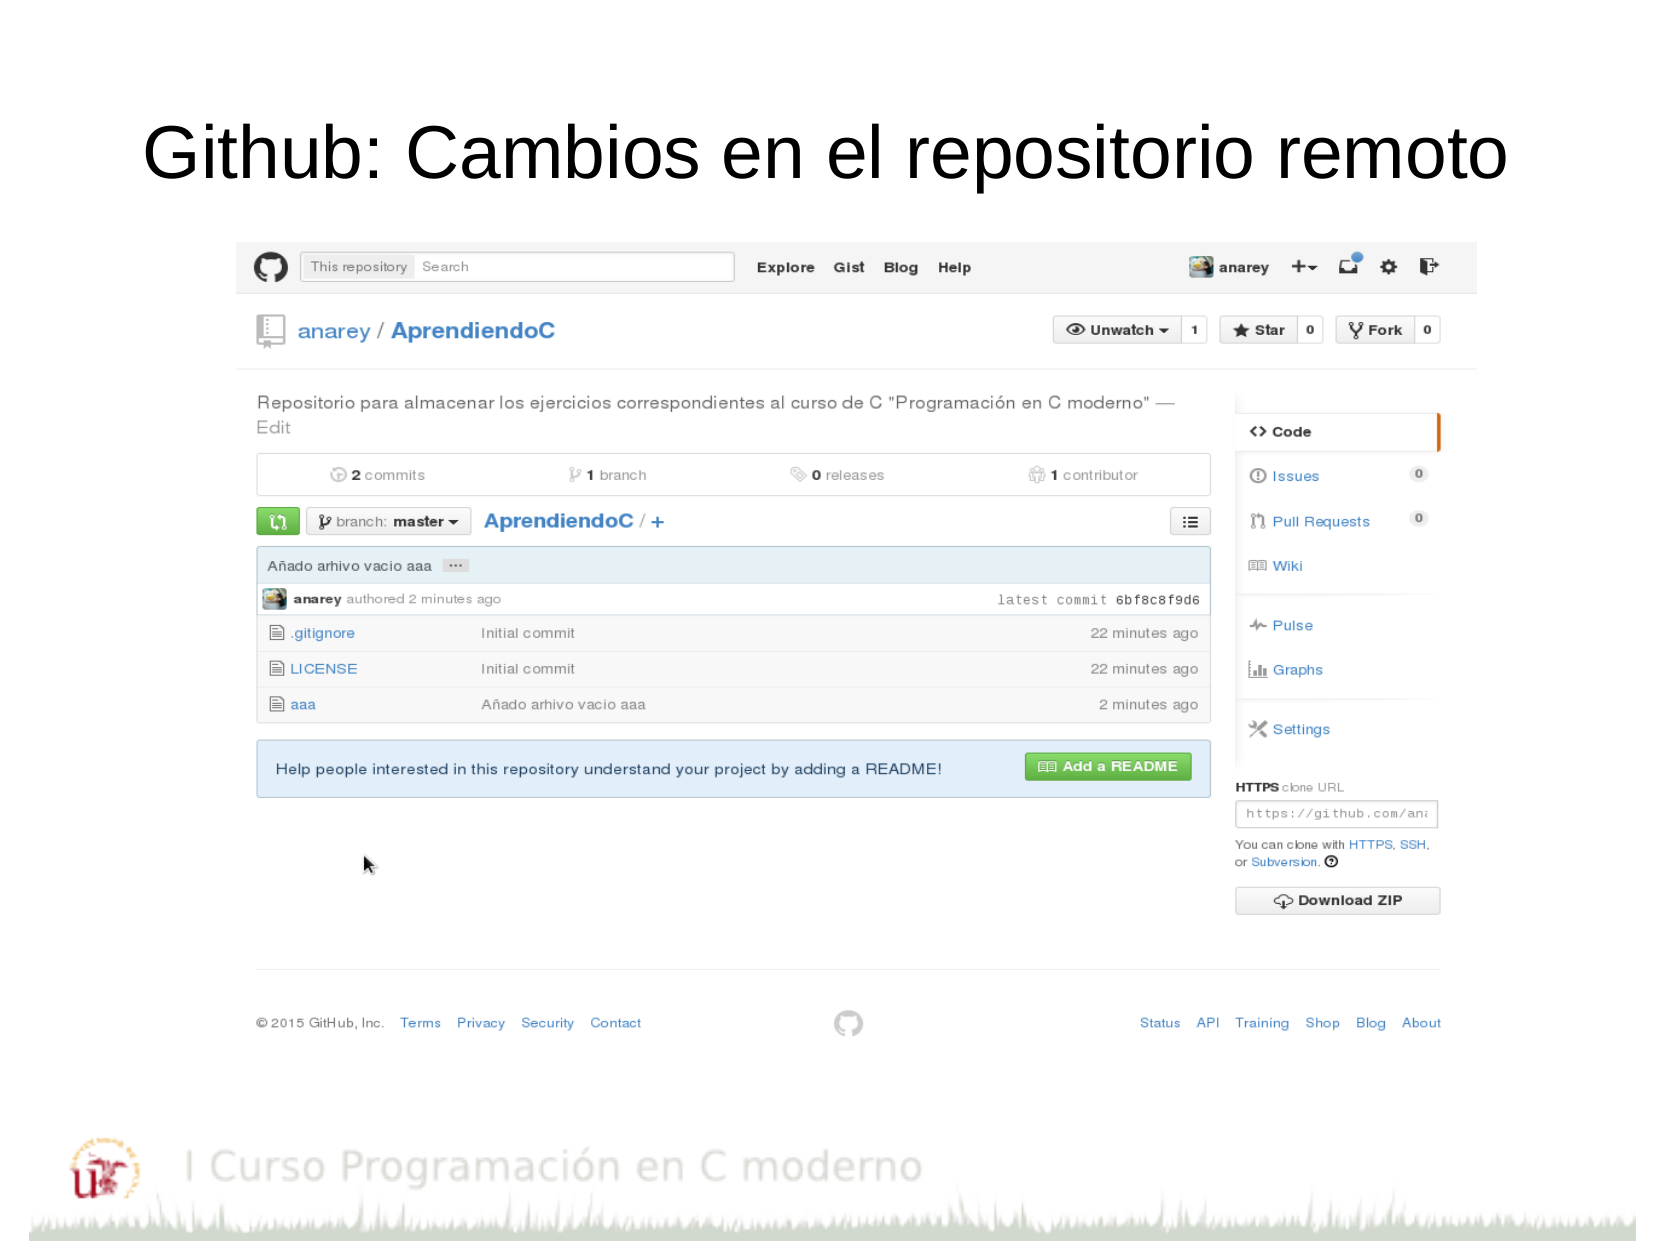

# Github: Cambios en el repositorio remoto